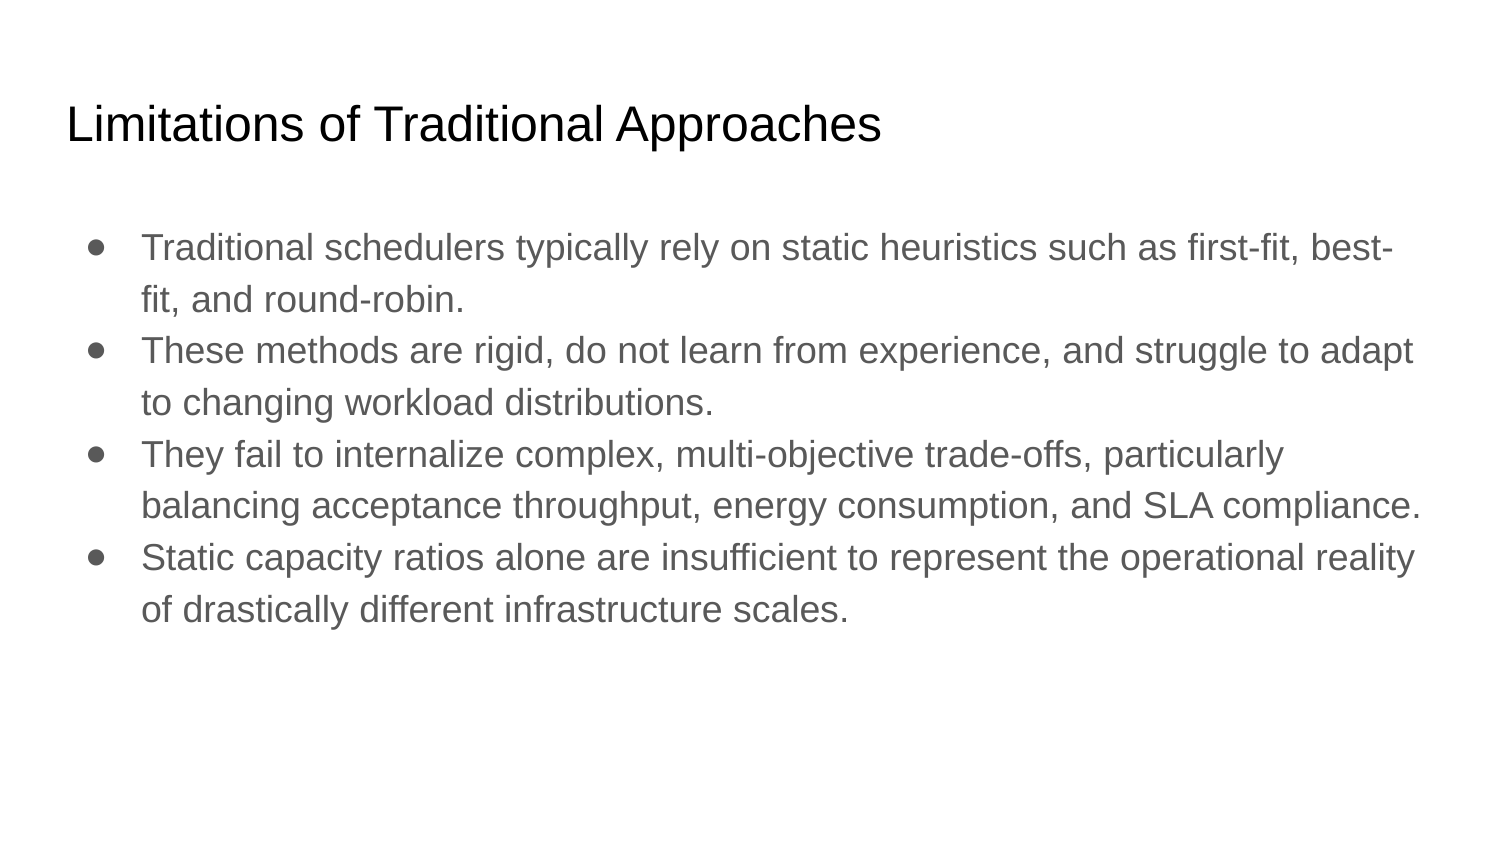

# Limitations of Traditional Approaches
Traditional schedulers typically rely on static heuristics such as first-fit, best-fit, and round-robin.
These methods are rigid, do not learn from experience, and struggle to adapt to changing workload distributions.
They fail to internalize complex, multi-objective trade-offs, particularly balancing acceptance throughput, energy consumption, and SLA compliance.
Static capacity ratios alone are insufficient to represent the operational reality of drastically different infrastructure scales.